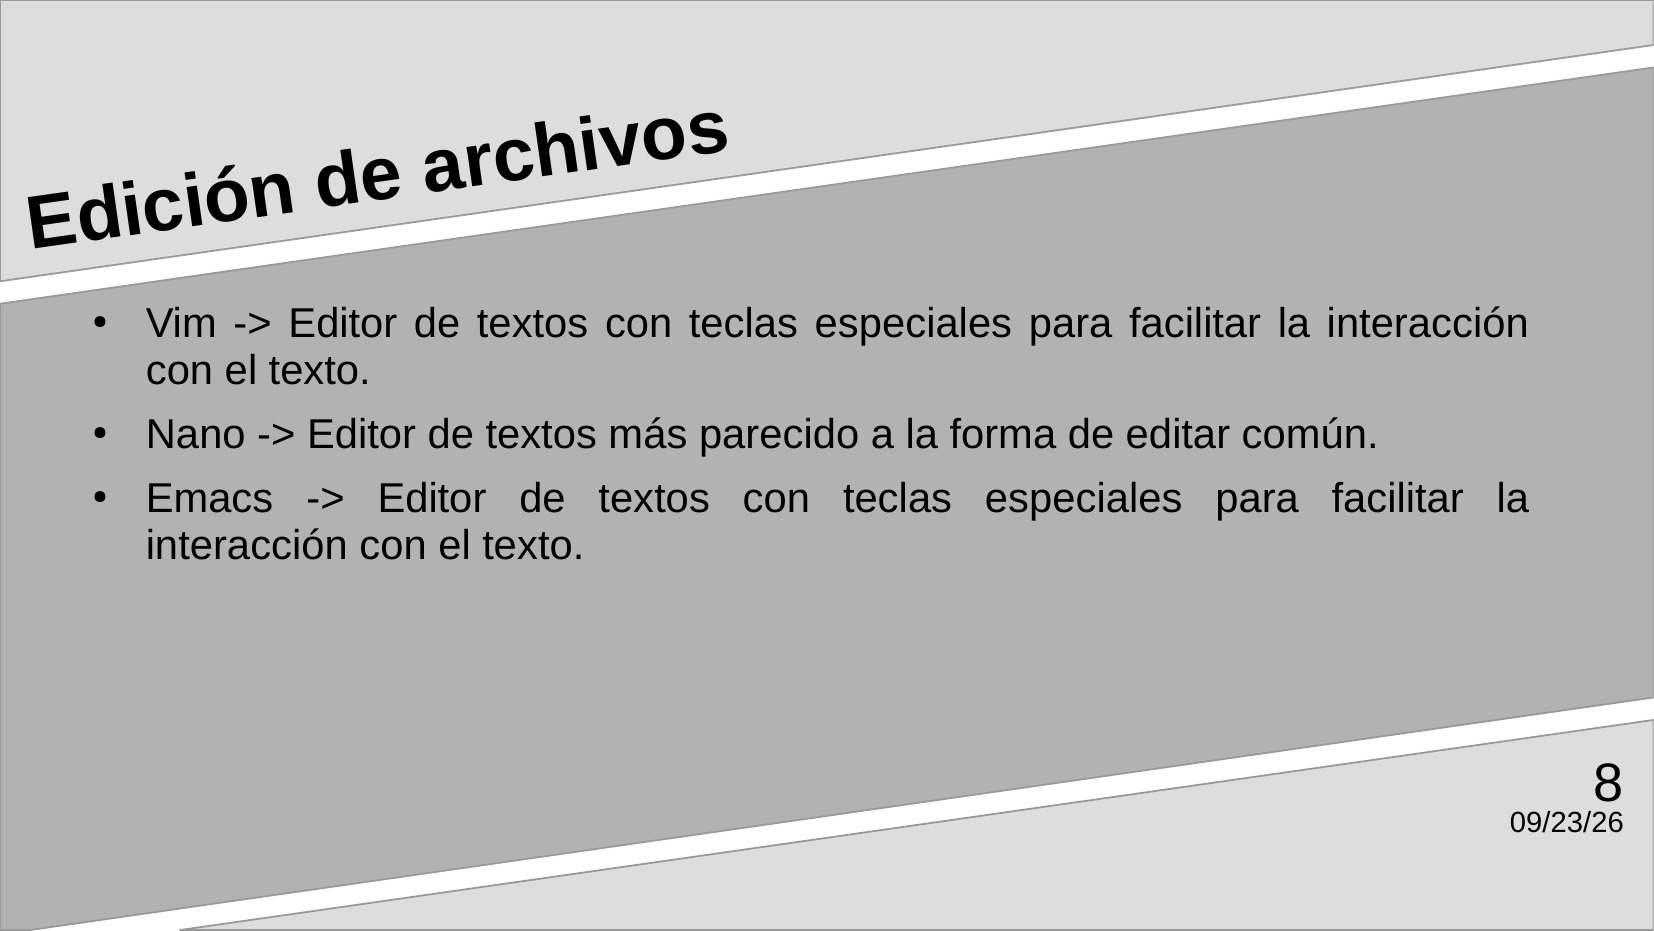

# Edición de archivos
Vim -> Editor de textos con teclas especiales para facilitar la interacción con el texto.
Nano -> Editor de textos más parecido a la forma de editar común.
Emacs -> Editor de textos con teclas especiales para facilitar la interacción con el texto.
8